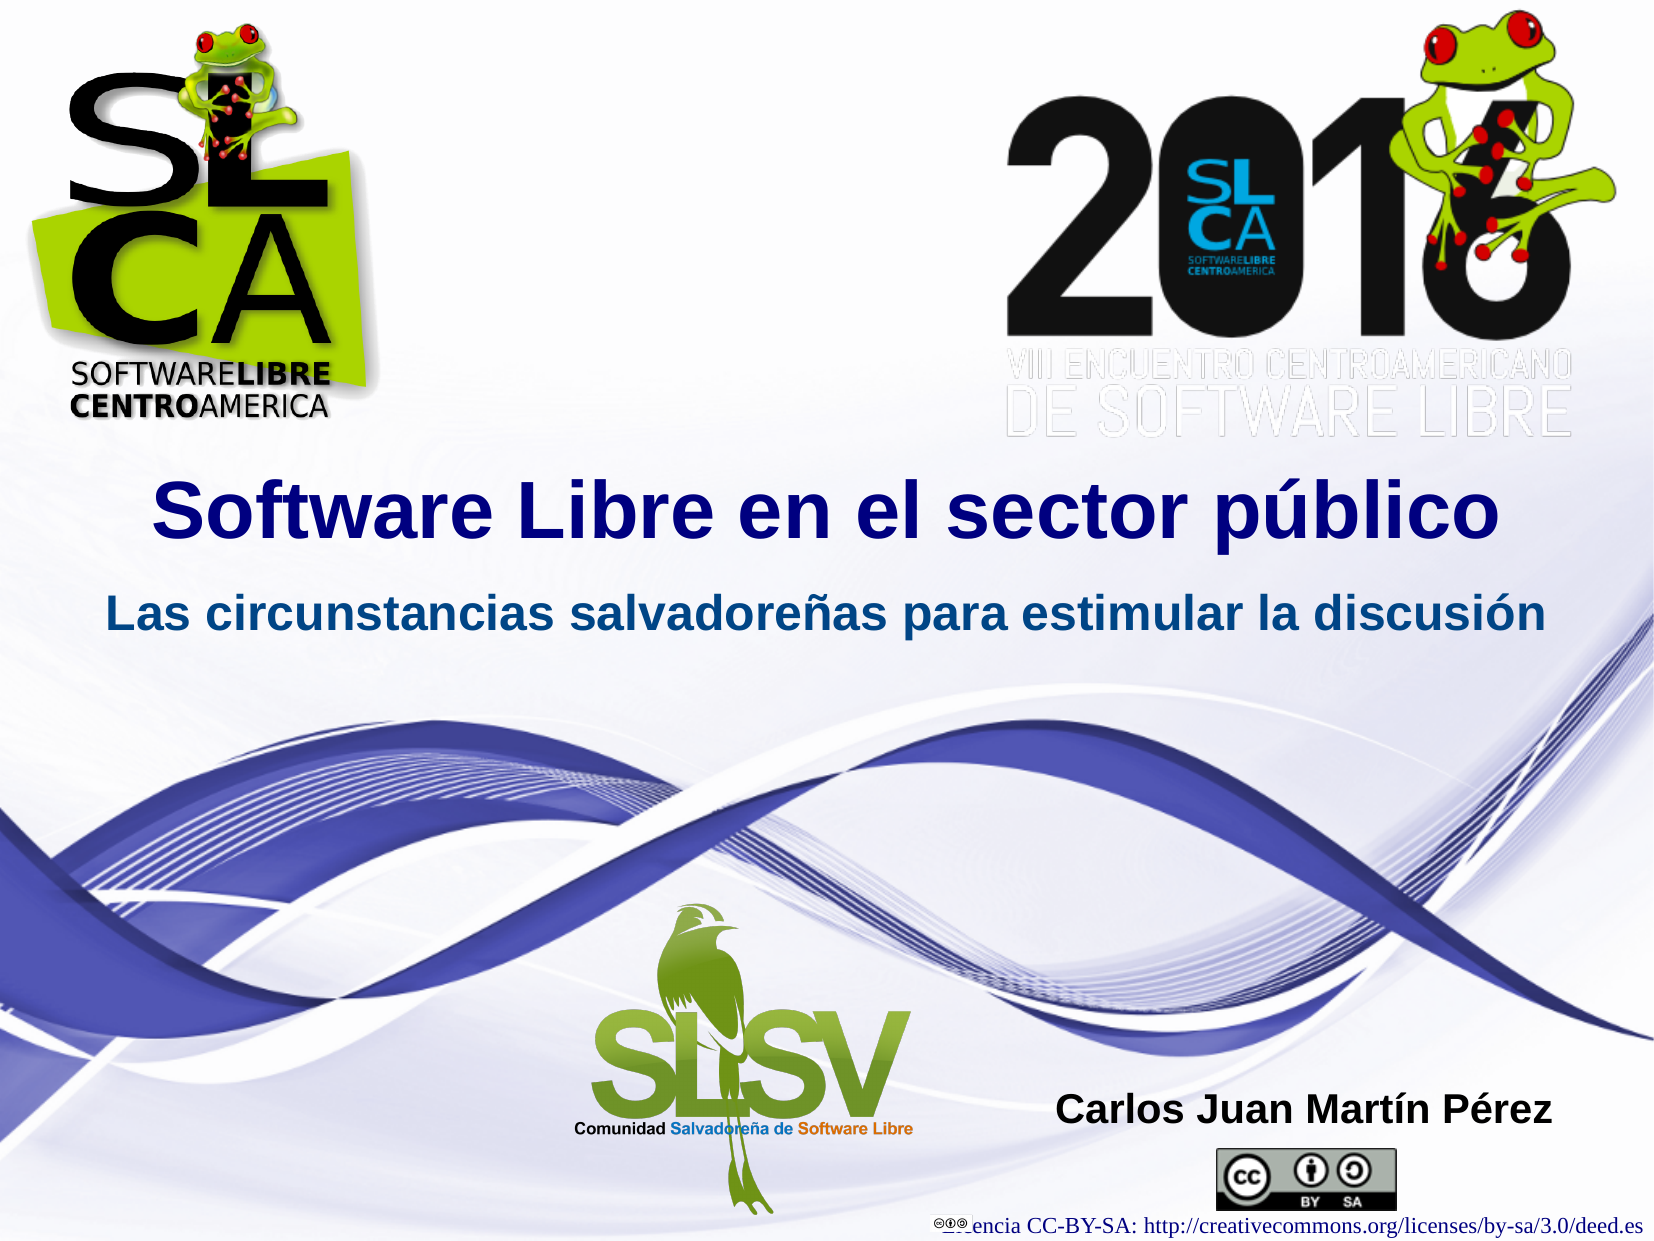

Software Libre en el sector público
Las circunstancias salvadoreñas para estimular la discusión
Carlos Juan Martín Pérez